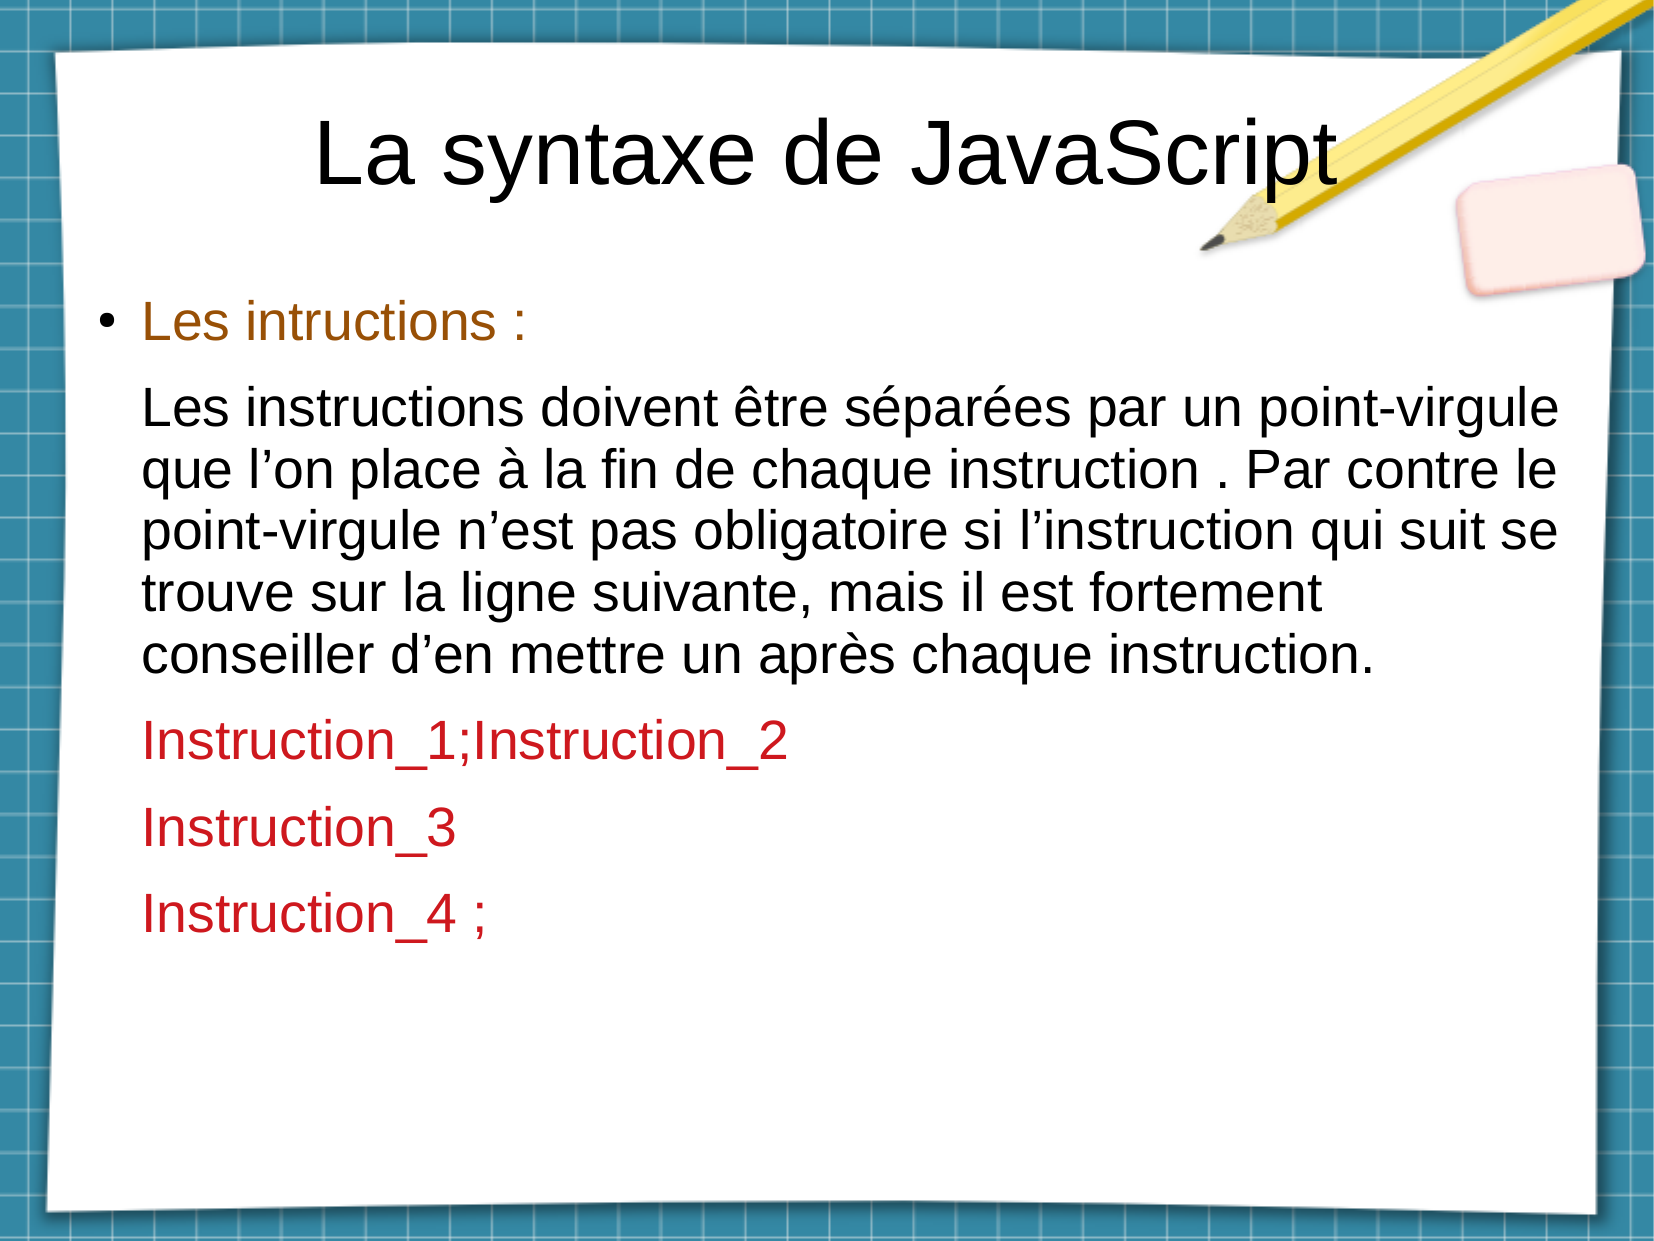

# La syntaxe de JavaScript
Les intructions :
Les instructions doivent être séparées par un point-virgule que l’on place à la fin de chaque instruction . Par contre le point-virgule n’est pas obligatoire si l’instruction qui suit se trouve sur la ligne suivante, mais il est fortement conseiller d’en mettre un après chaque instruction.
Instruction_1;Instruction_2
Instruction_3
Instruction_4 ;